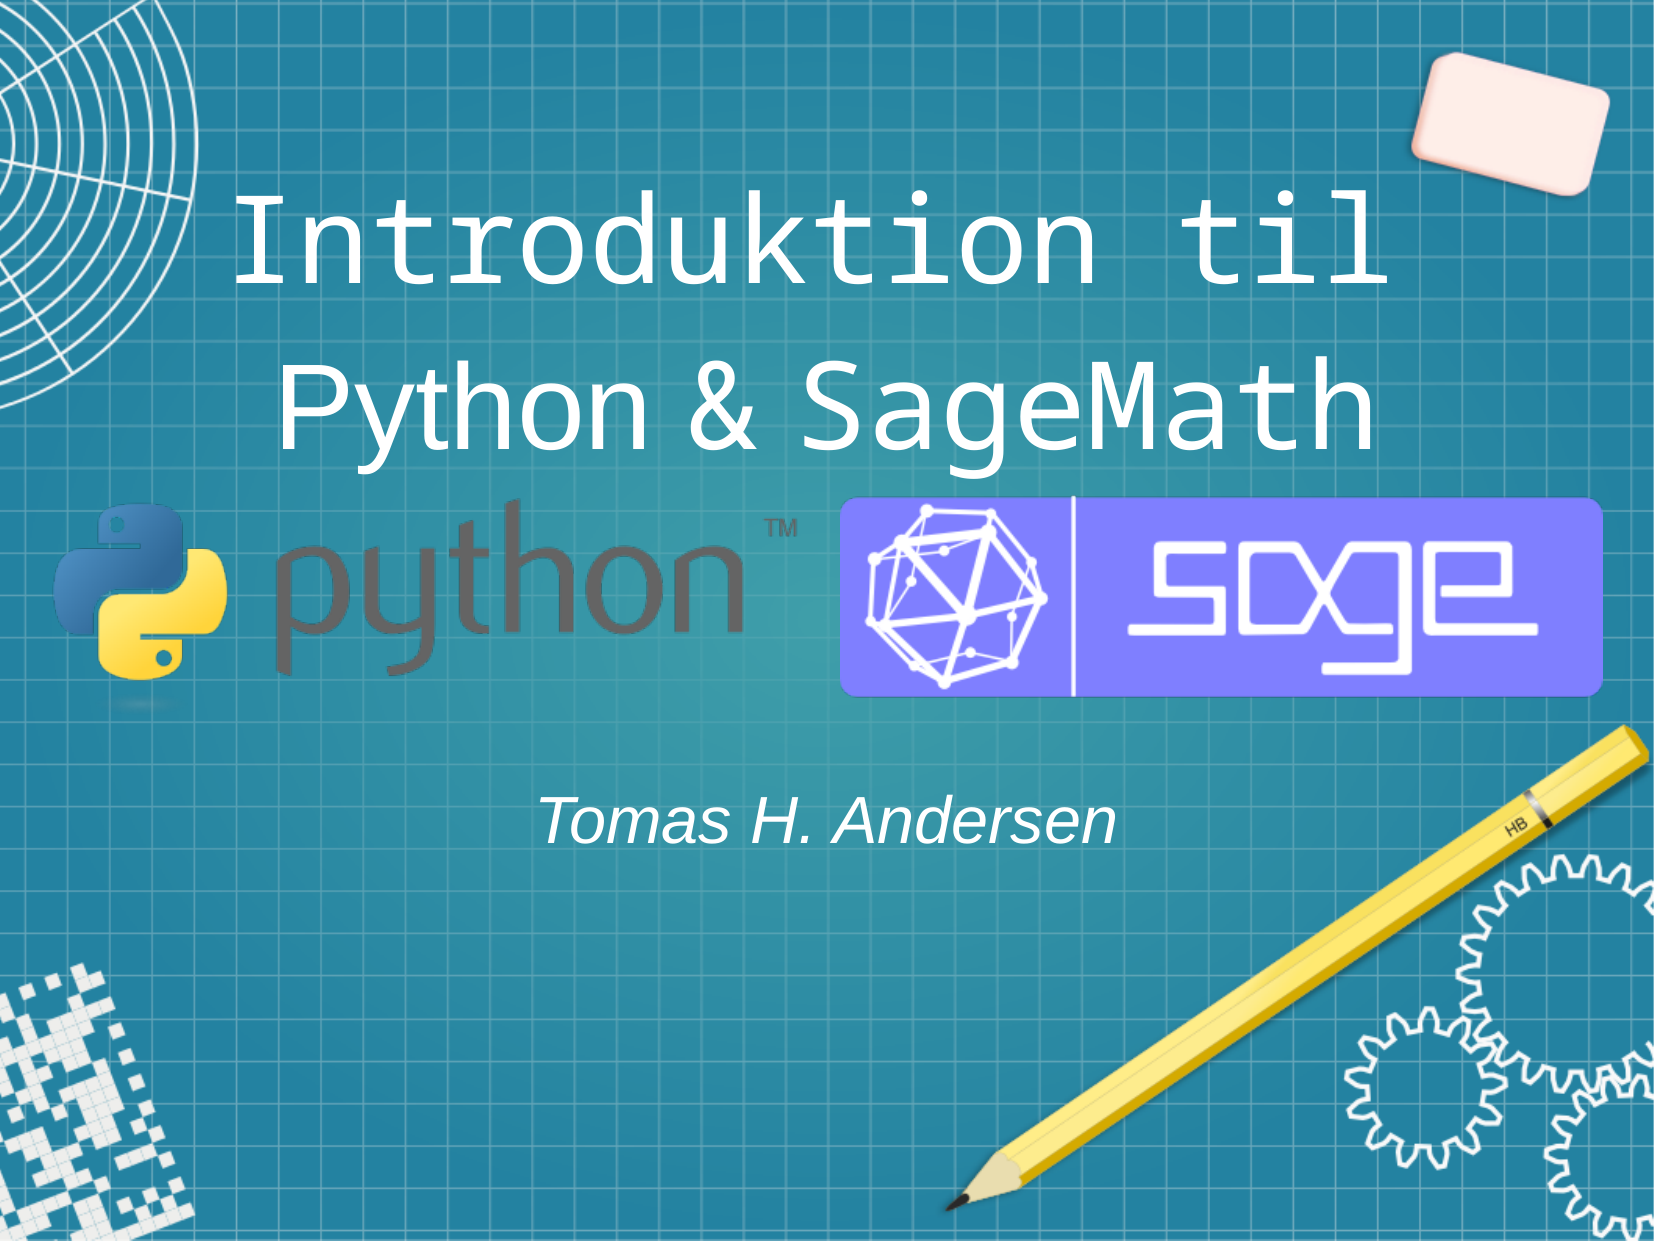

# Introduktion til Python & SageMath
Tomas H. Andersen